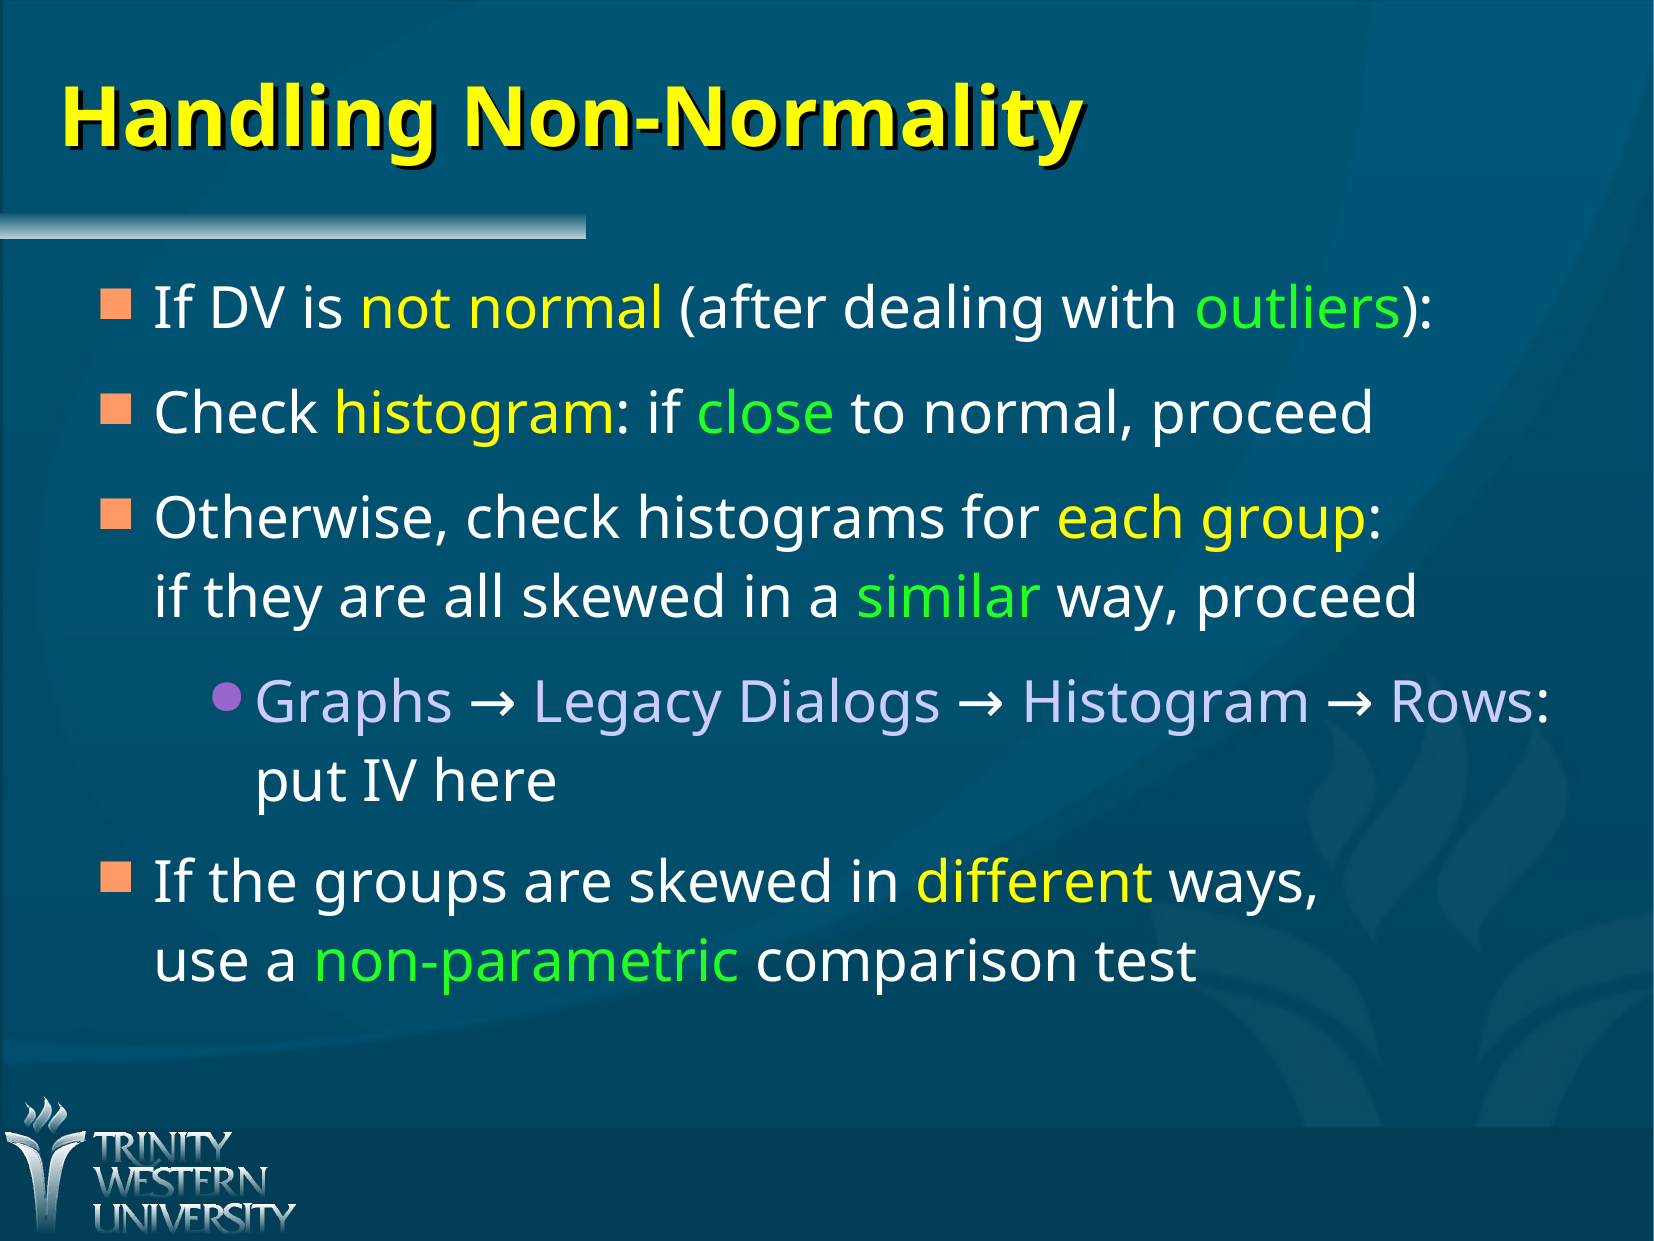

# Handling Non-Normality
If DV is not normal (after dealing with outliers):
Check histogram: if close to normal, proceed
Otherwise, check histograms for each group:
if they are all skewed in a similar way, proceed
Graphs → Legacy Dialogs → Histogram → Rows: put IV here
If the groups are skewed in different ways,
use a non-parametric comparison test